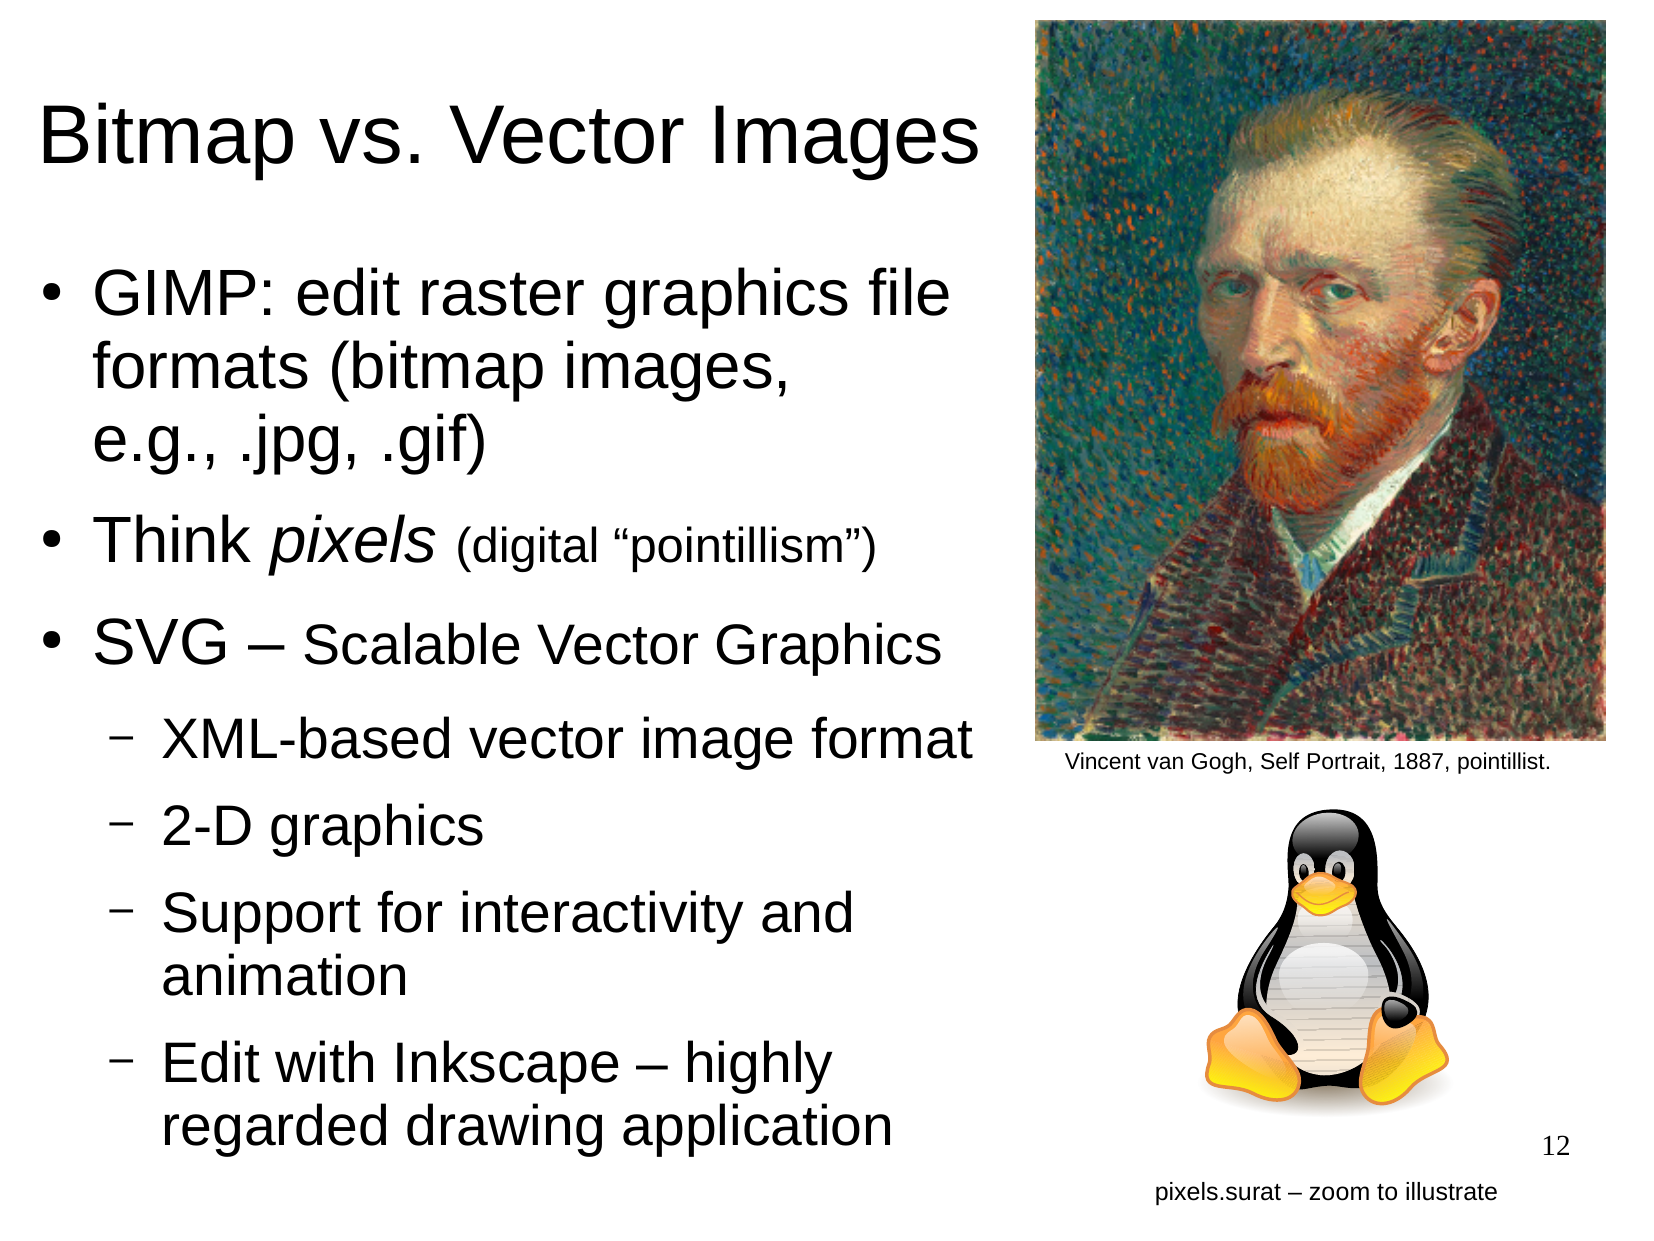

# Bitmap vs. Vector Images
GIMP: edit raster graphics file formats (bitmap images, e.g., .jpg, .gif)
Think pixels (digital “pointillism”)
SVG – Scalable Vector Graphics
XML-based vector image format
2-D graphics
Support for interactivity and animation
Edit with Inkscape – highly regarded drawing application
Vincent van Gogh, Self Portrait, 1887, pointillist.
12
pixels.surat – zoom to illustrate